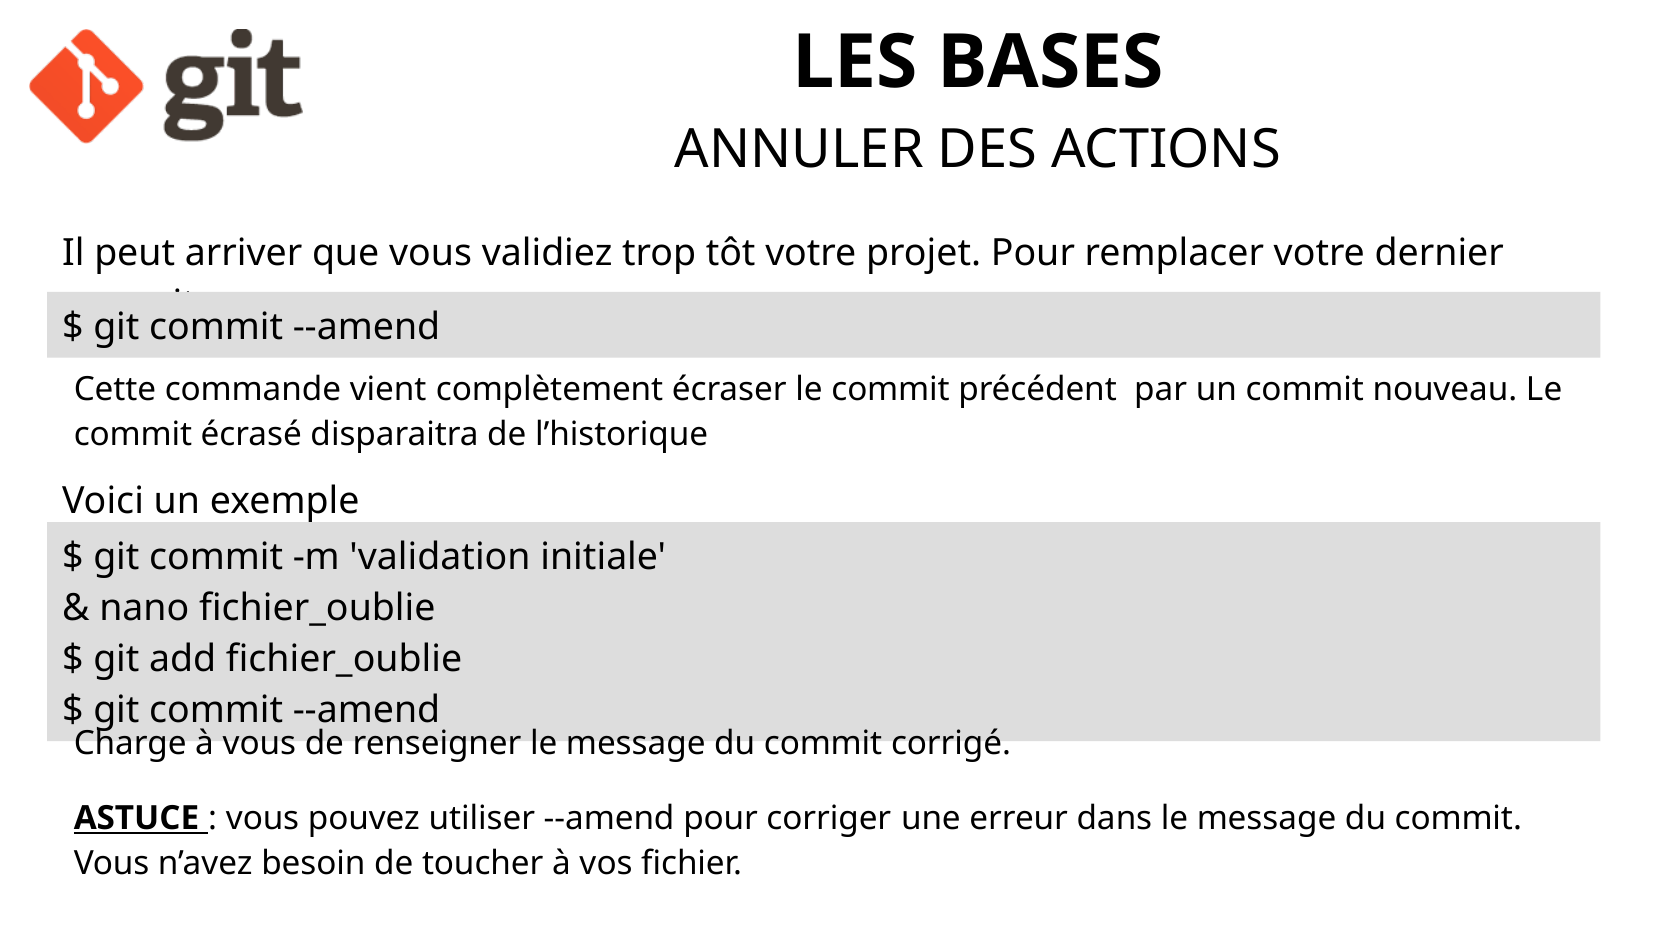

Les bases
Annuler des actions
Il peut arriver que vous validiez trop tôt votre projet. Pour remplacer votre dernier commit
$ git commit --amend
Cette commande vient complètement écraser le commit précédent par un commit nouveau. Le commit écrasé disparaitra de l’historique
Voici un exemple
$ git commit -m 'validation initiale'
& nano fichier_oublie
$ git add fichier_oublie
$ git commit --amend
Charge à vous de renseigner le message du commit corrigé.
ASTUCE : vous pouvez utiliser --amend pour corriger une erreur dans le message du commit. Vous n’avez besoin de toucher à vos fichier.